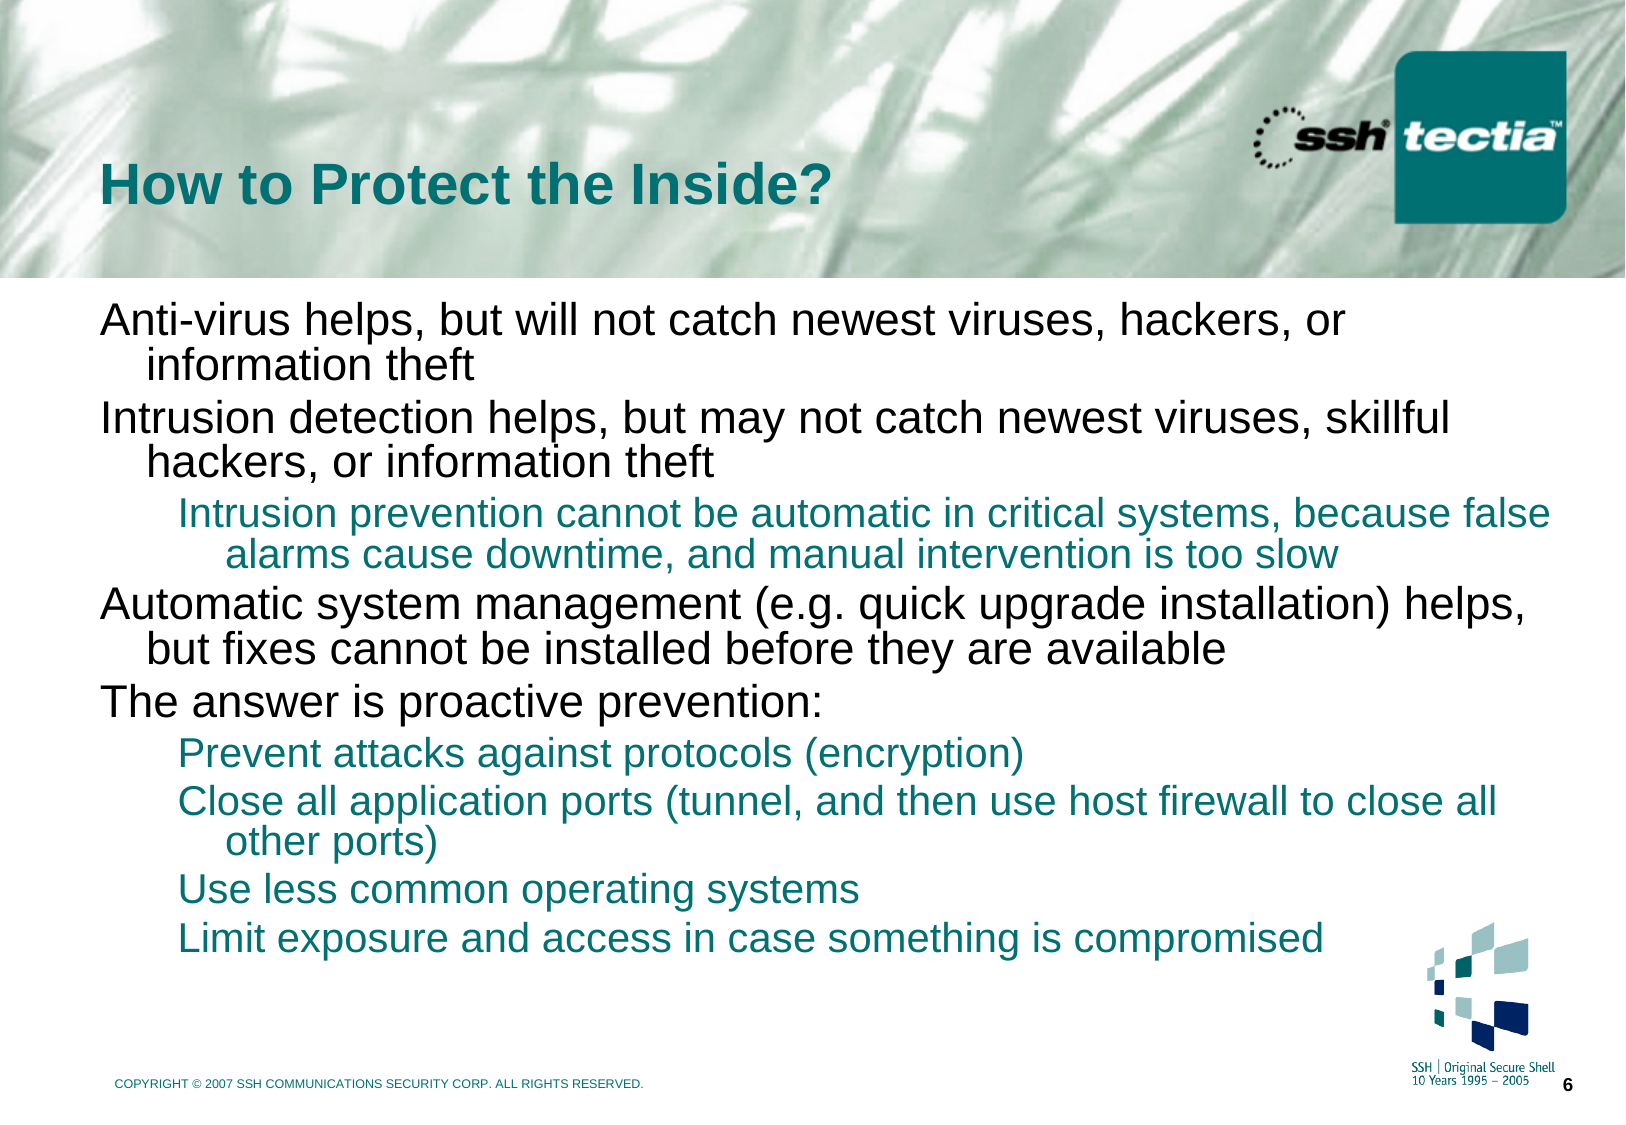

# How to Protect the Inside?
Anti-virus helps, but will not catch newest viruses, hackers, or information theft
Intrusion detection helps, but may not catch newest viruses, skillful hackers, or information theft
Intrusion prevention cannot be automatic in critical systems, because false alarms cause downtime, and manual intervention is too slow
Automatic system management (e.g. quick upgrade installation) helps, but fixes cannot be installed before they are available
The answer is proactive prevention:
Prevent attacks against protocols (encryption)
Close all application ports (tunnel, and then use host firewall to close all other ports)
Use less common operating systems
Limit exposure and access in case something is compromised